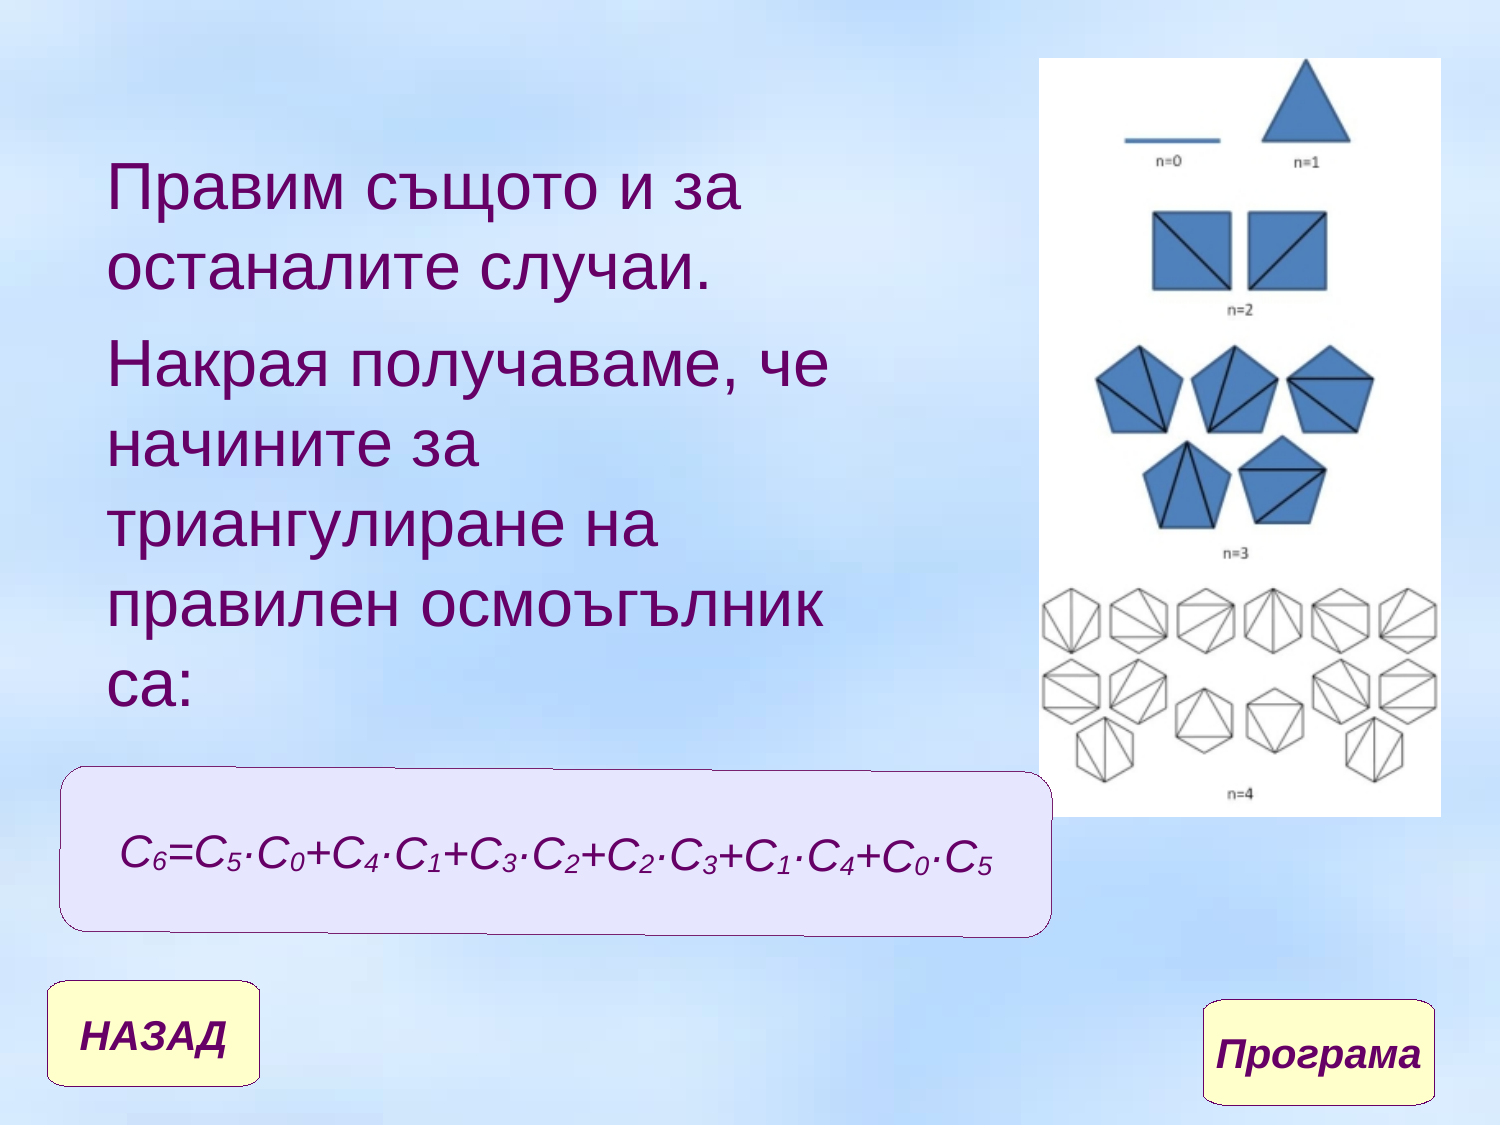

# Правим същото и за останалите случаи.
Накрая получаваме, че начините за триангулиране на правилен осмоъгълник са:
C6=C5·C0+C4·C1+C3·C2+C2·C3+C1·C4+C0·C5
НАЗАД
Програма